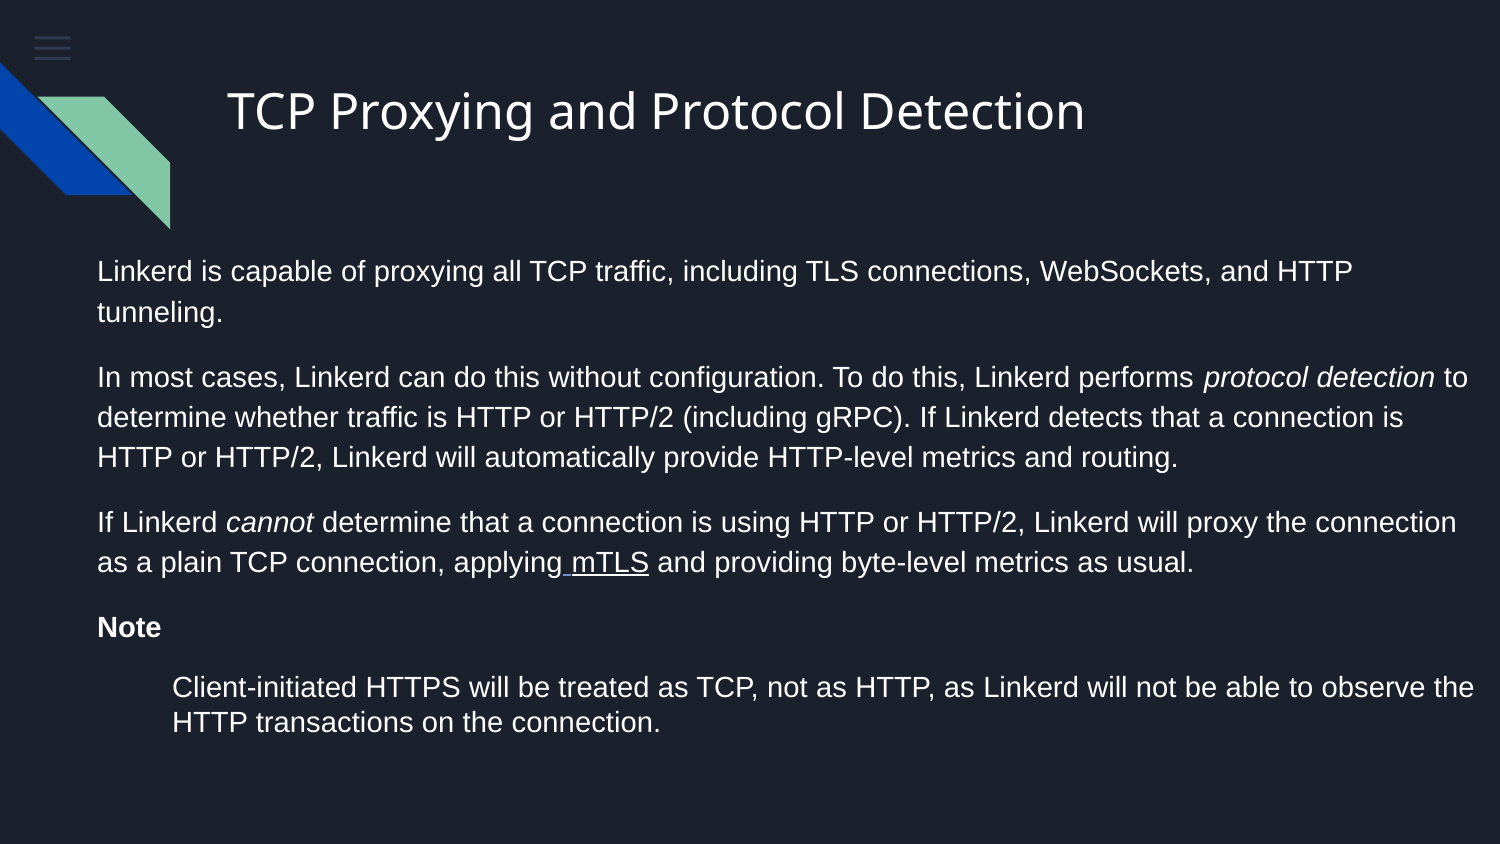

# TCP Proxying and Protocol Detection
Linkerd is capable of proxying all TCP traffic, including TLS connections, WebSockets, and HTTP tunneling.
In most cases, Linkerd can do this without configuration. To do this, Linkerd performs protocol detection to determine whether traffic is HTTP or HTTP/2 (including gRPC). If Linkerd detects that a connection is HTTP or HTTP/2, Linkerd will automatically provide HTTP-level metrics and routing.
If Linkerd cannot determine that a connection is using HTTP or HTTP/2, Linkerd will proxy the connection as a plain TCP connection, applying mTLS and providing byte-level metrics as usual.
Note
Client-initiated HTTPS will be treated as TCP, not as HTTP, as Linkerd will not be able to observe the HTTP transactions on the connection.